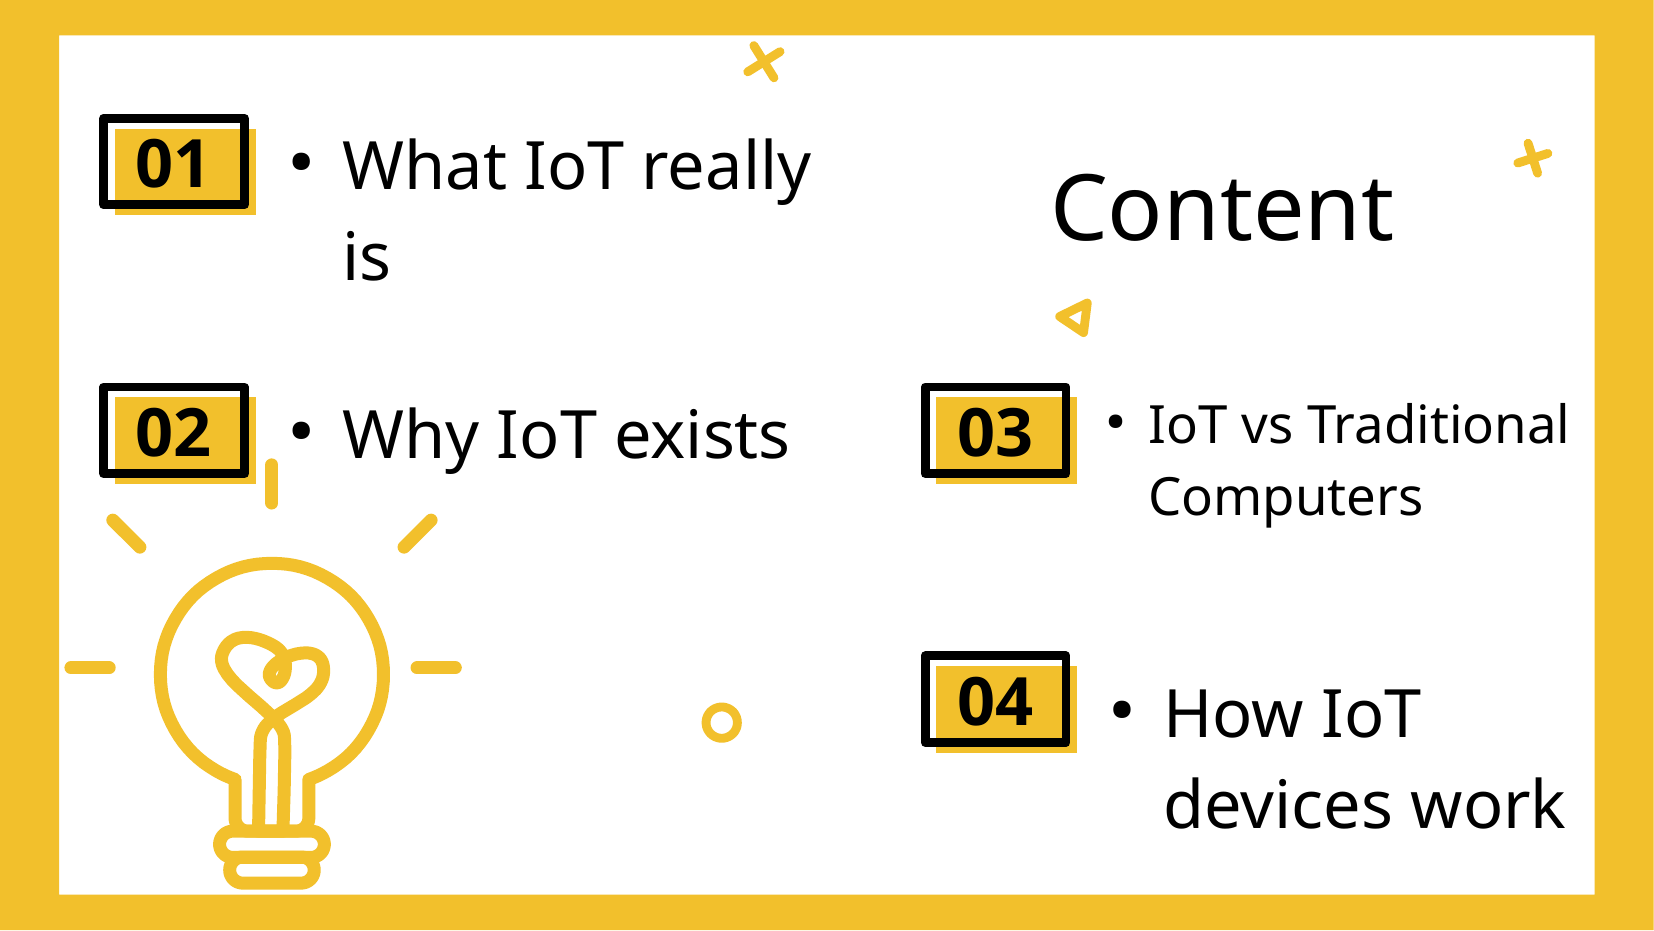

# Content
What IoT really is
Why IoT exists
IoT vs Traditional Computers
How IoT devices work